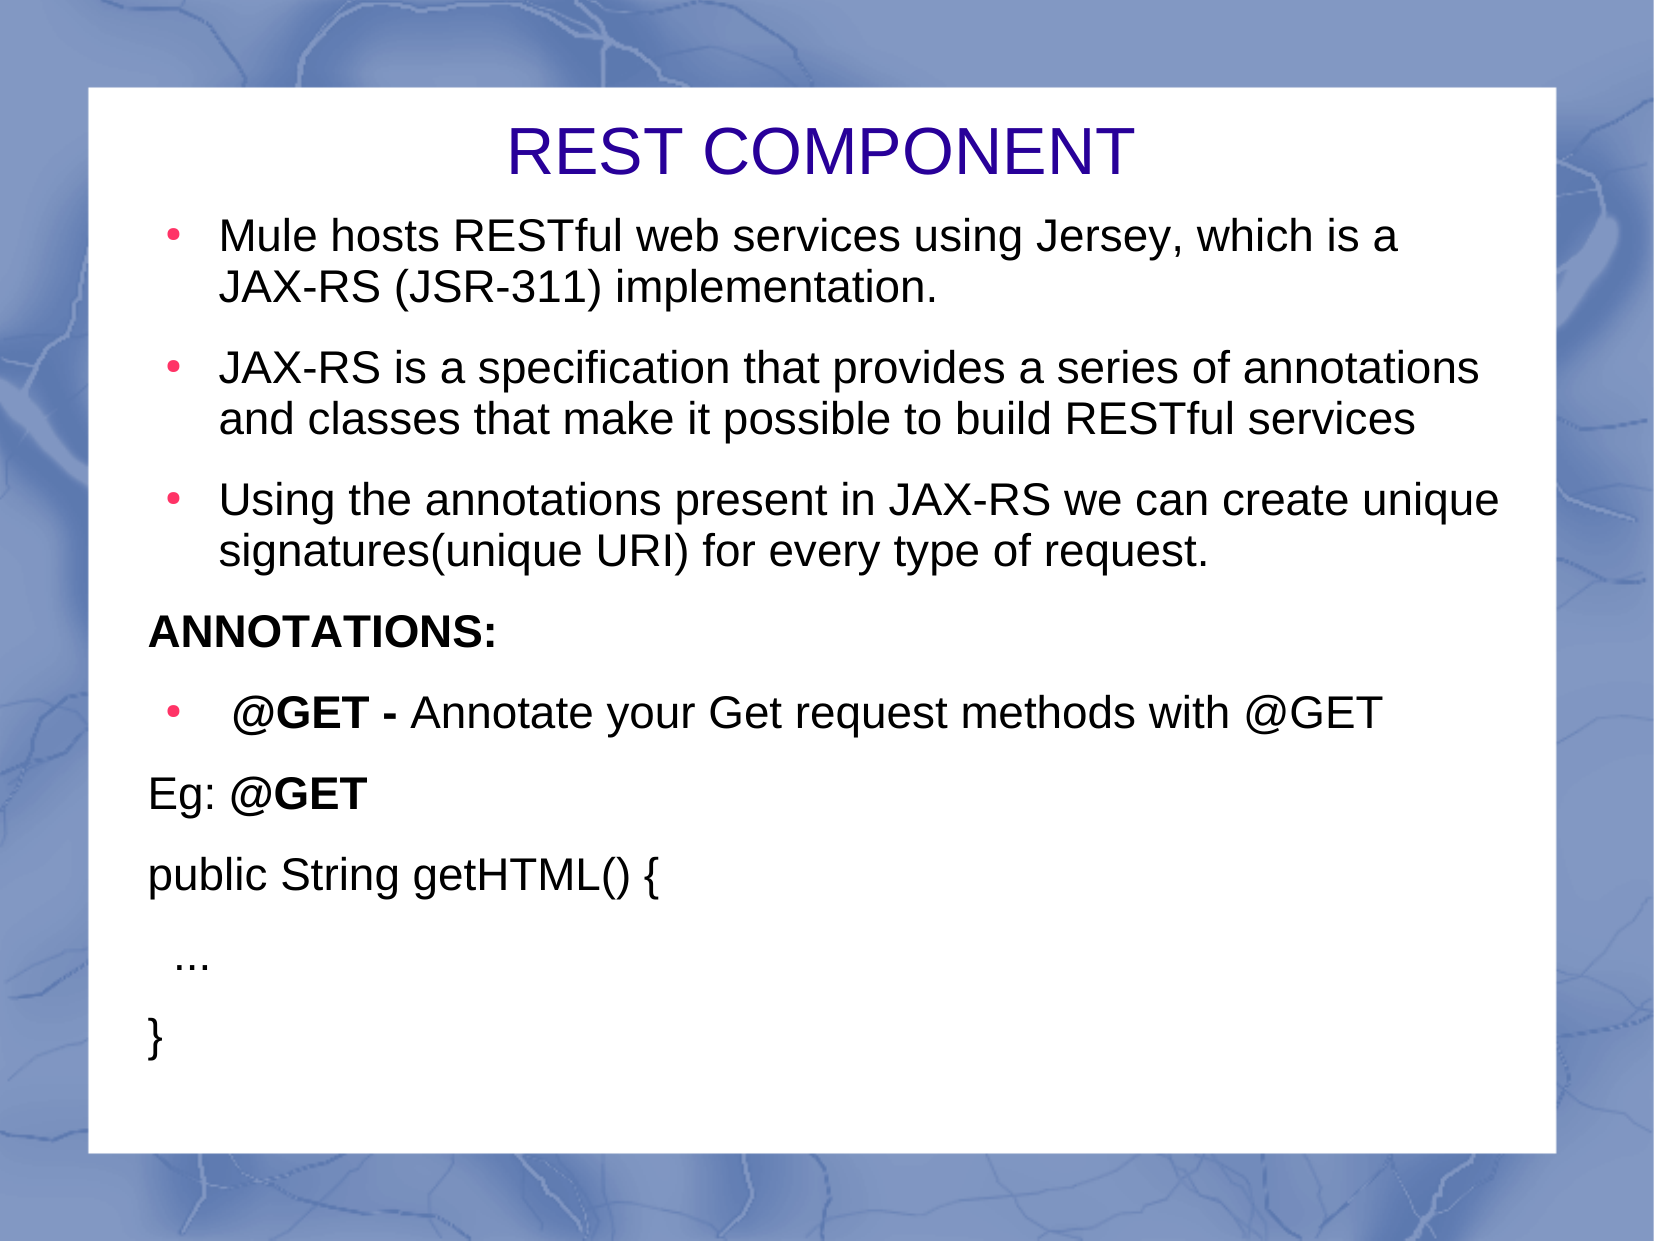

# REST COMPONENT
Mule hosts RESTful web services using Jersey, which is a JAX-RS (JSR-311) implementation.
JAX-RS is a specification that provides a series of annotations and classes that make it possible to build RESTful services
Using the annotations present in JAX-RS we can create unique signatures(unique URI) for every type of request.
ANNOTATIONS:
 @GET - Annotate your Get request methods with @GET
Eg: @GET
public String getHTML() {
 ...
}